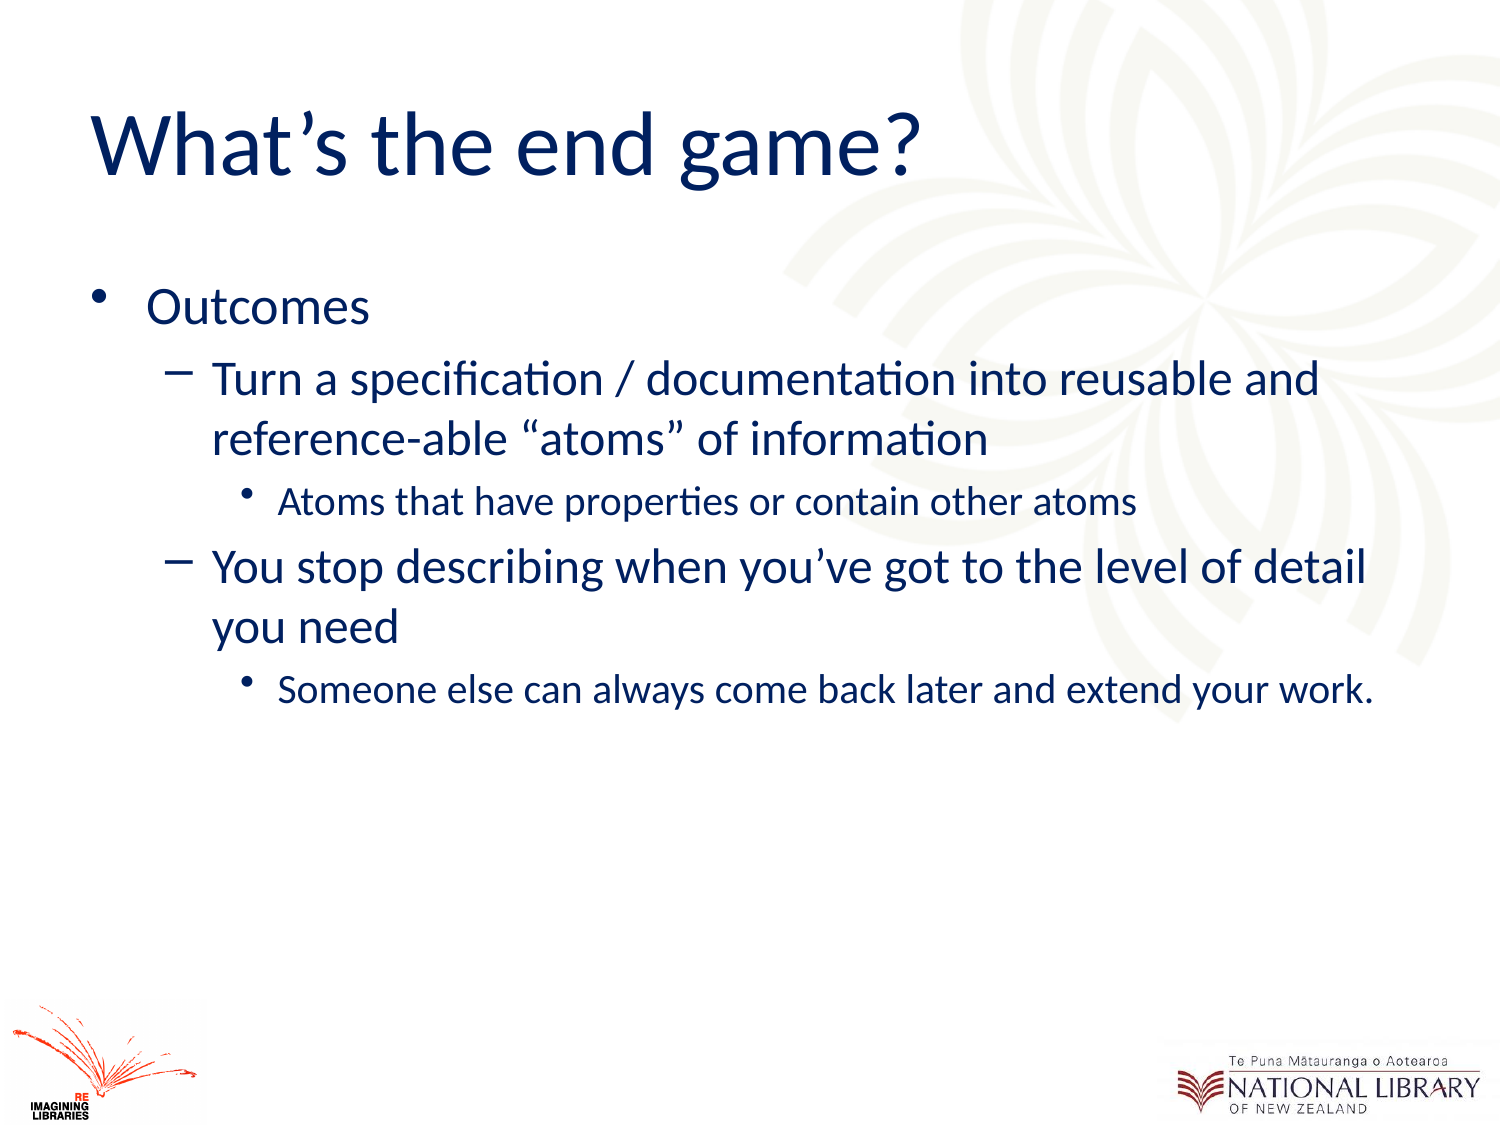

# What’s the end game?
Outcomes
Turn a specification / documentation into reusable and reference-able “atoms” of information
Atoms that have properties or contain other atoms
You stop describing when you’ve got to the level of detail you need
Someone else can always come back later and extend your work.